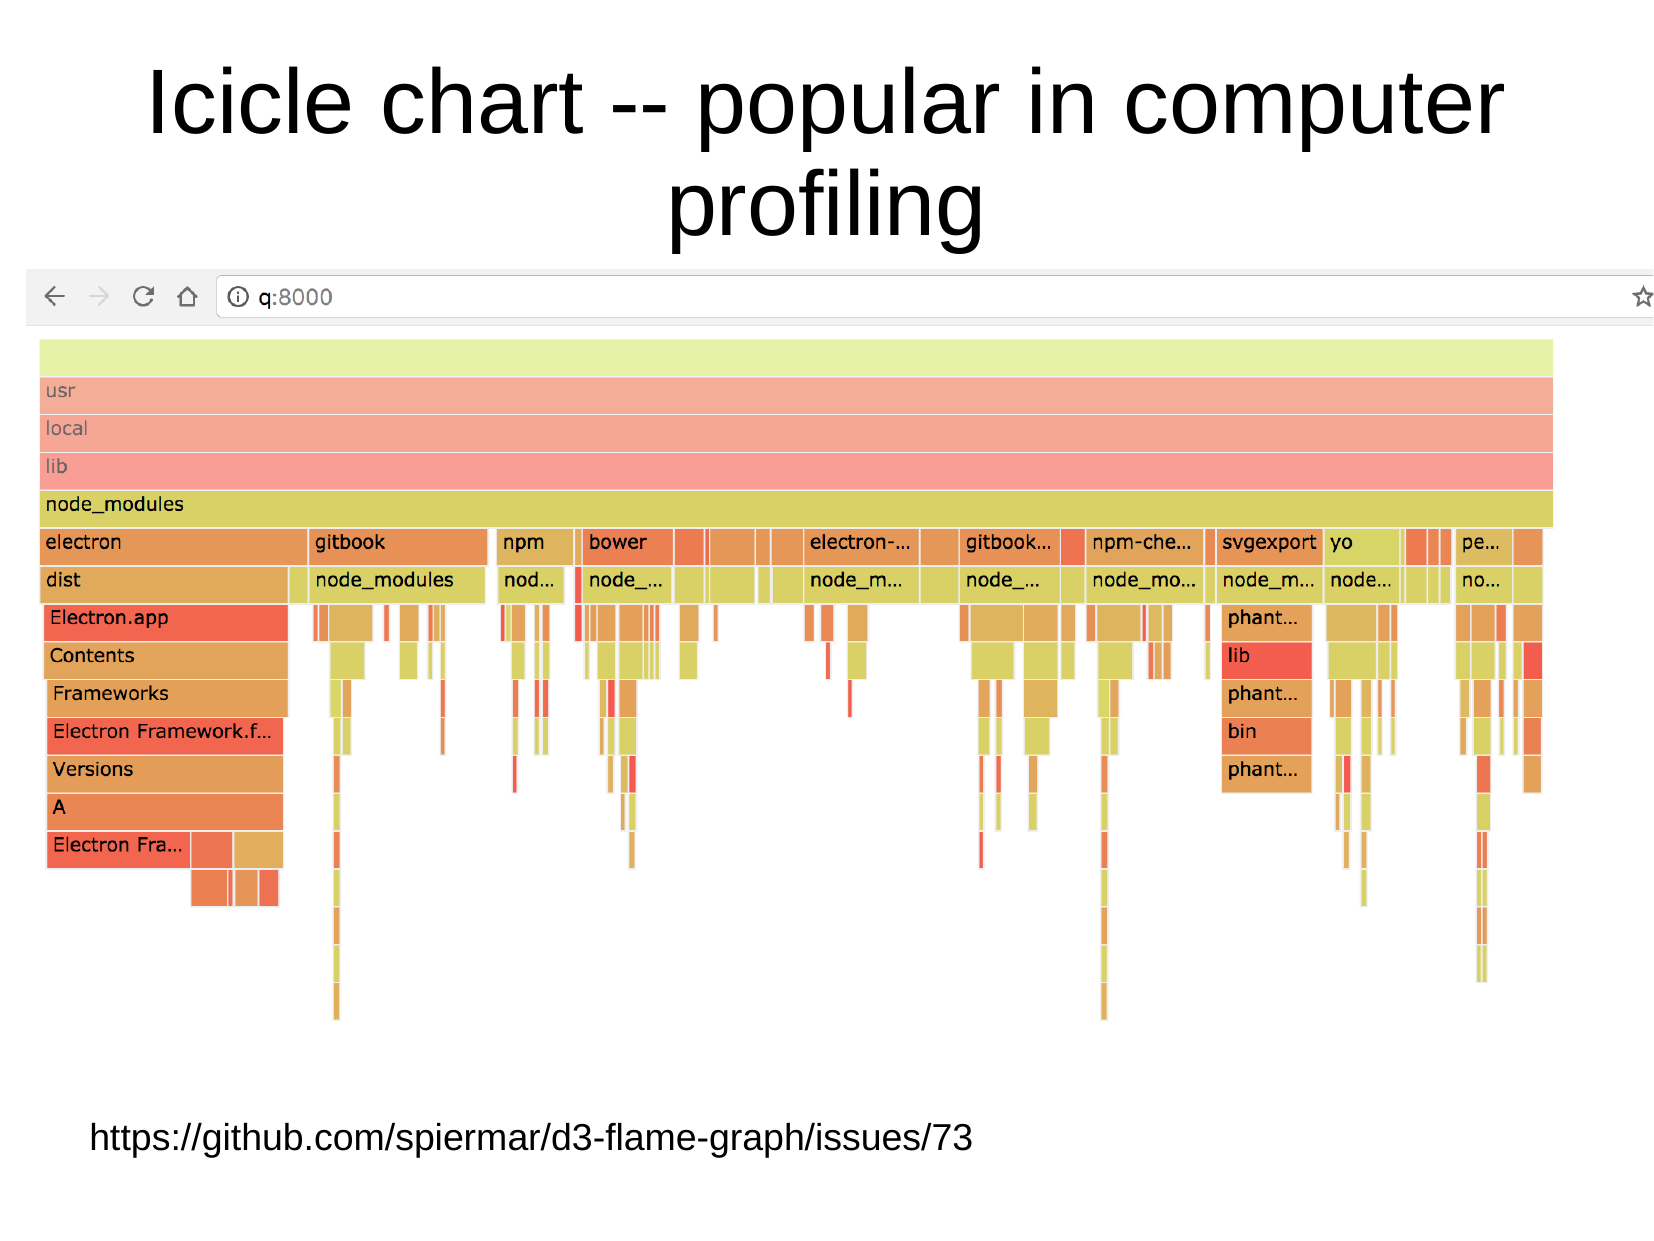

# Icicle chart -- popular in computer profiling
https://github.com/spiermar/d3-flame-graph/issues/73